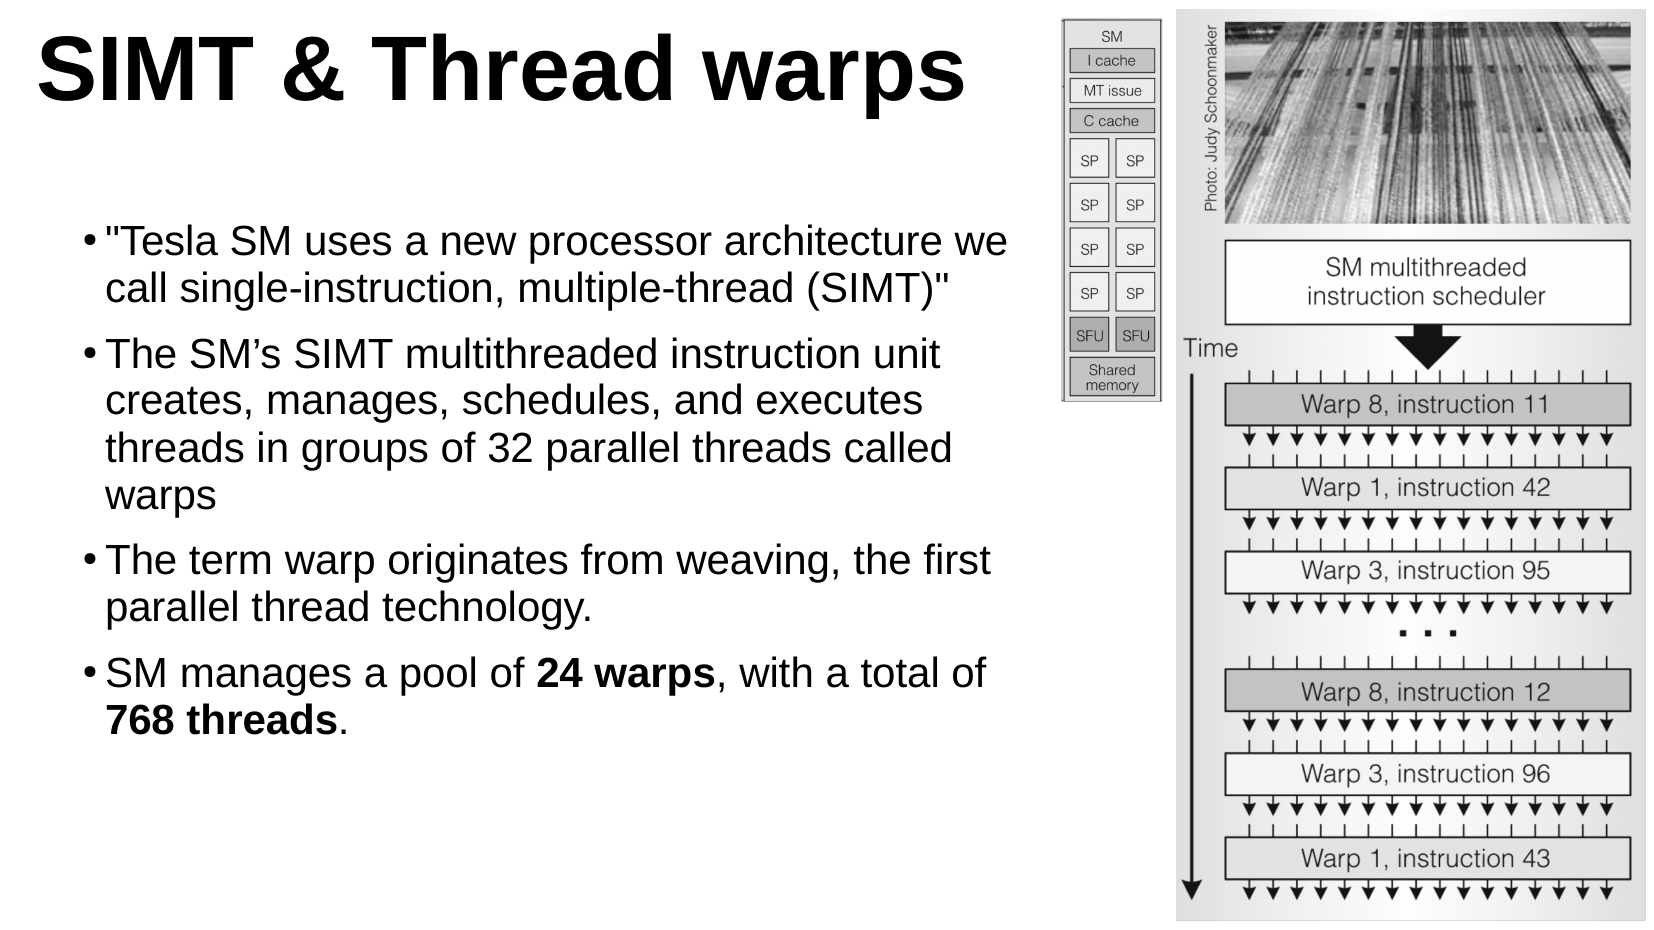

# SIMT & Thread warps
"Tesla SM uses a new processor architecture we call single-instruction, multiple-thread (SIMT)"
The SM’s SIMT multithreaded instruction unit creates, manages, schedules, and executes threads in groups of 32 parallel threads called warps
The term warp originates from weaving, the first parallel thread technology.
SM manages a pool of 24 warps, with a total of 768 threads.